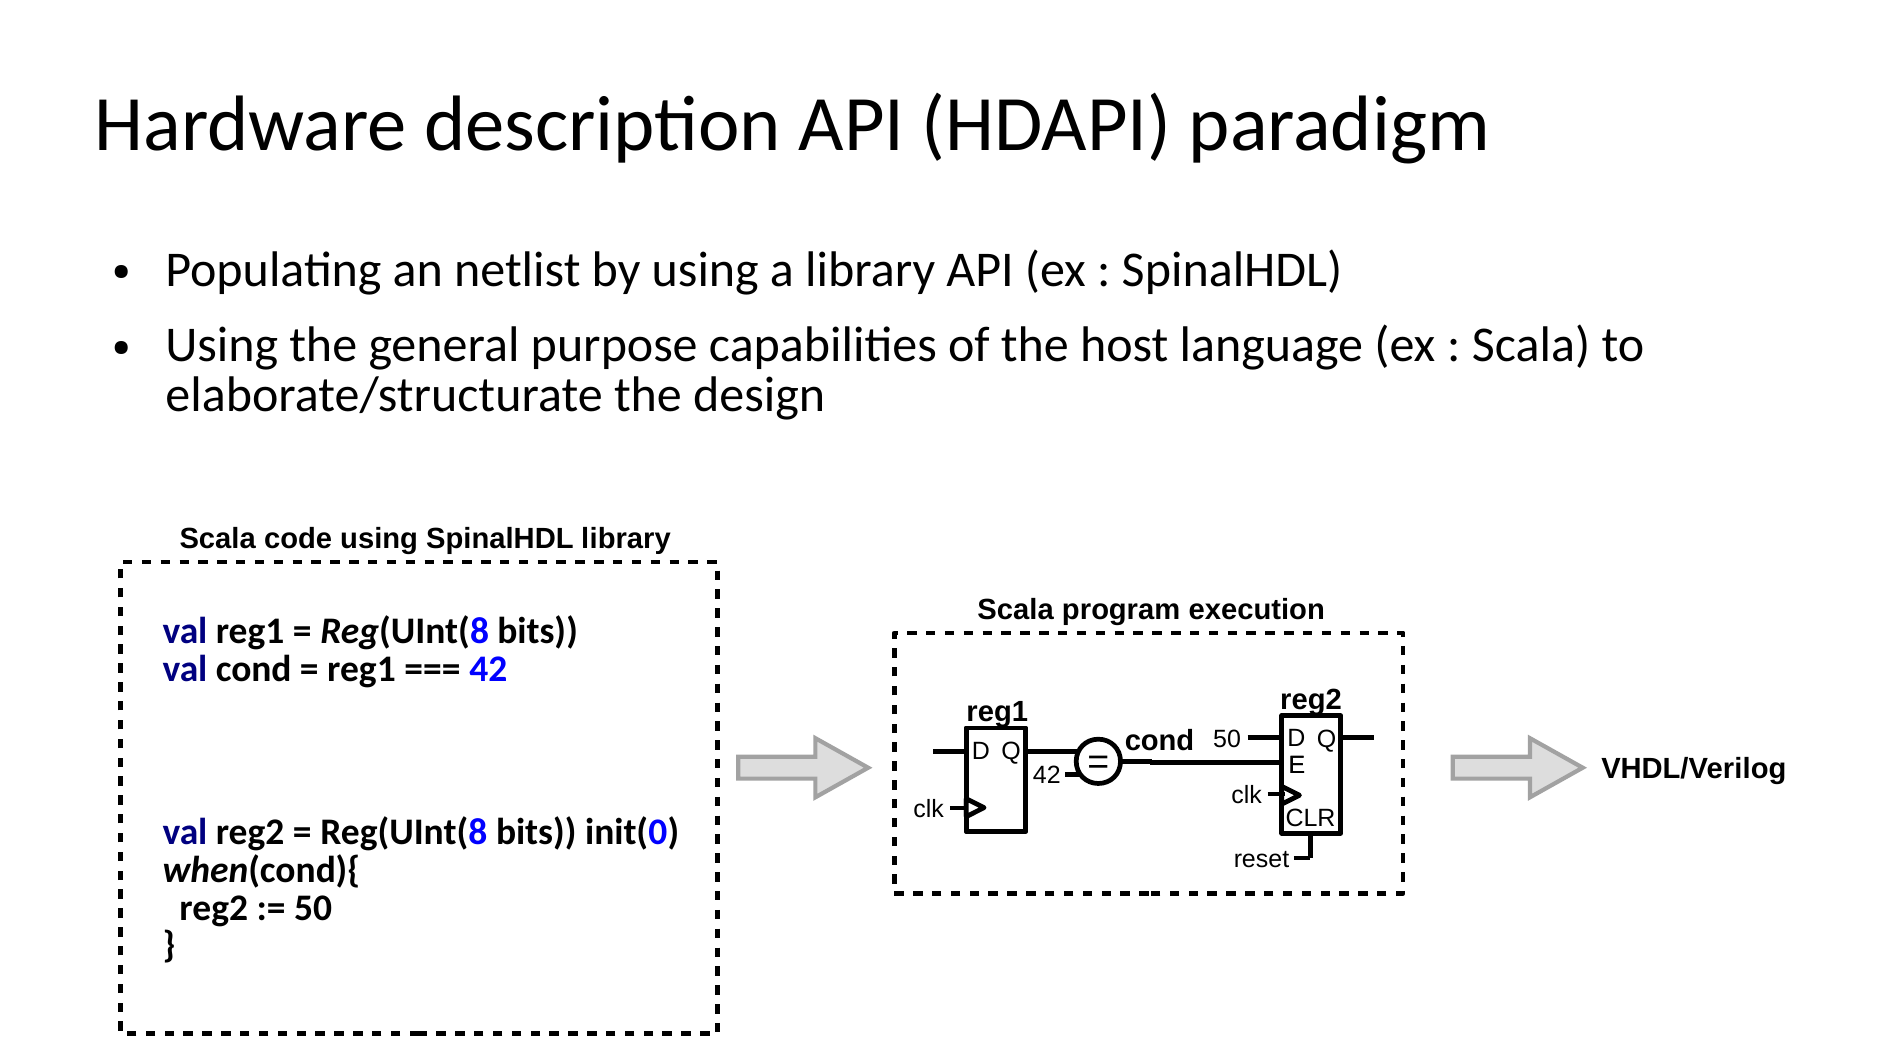

# Hardware description API (HDAPI) paradigm
Populating an netlist by using a library API (ex : SpinalHDL)
Using the general purpose capabilities of the host language (ex : Scala) to elaborate/structurate the design
val reg1 = Reg(UInt(8 bits))
val cond = reg1 === 42
VHDL/Verilog
val reg2 = Reg(UInt(8 bits)) init(0)
when(cond){
 reg2 := 50
}